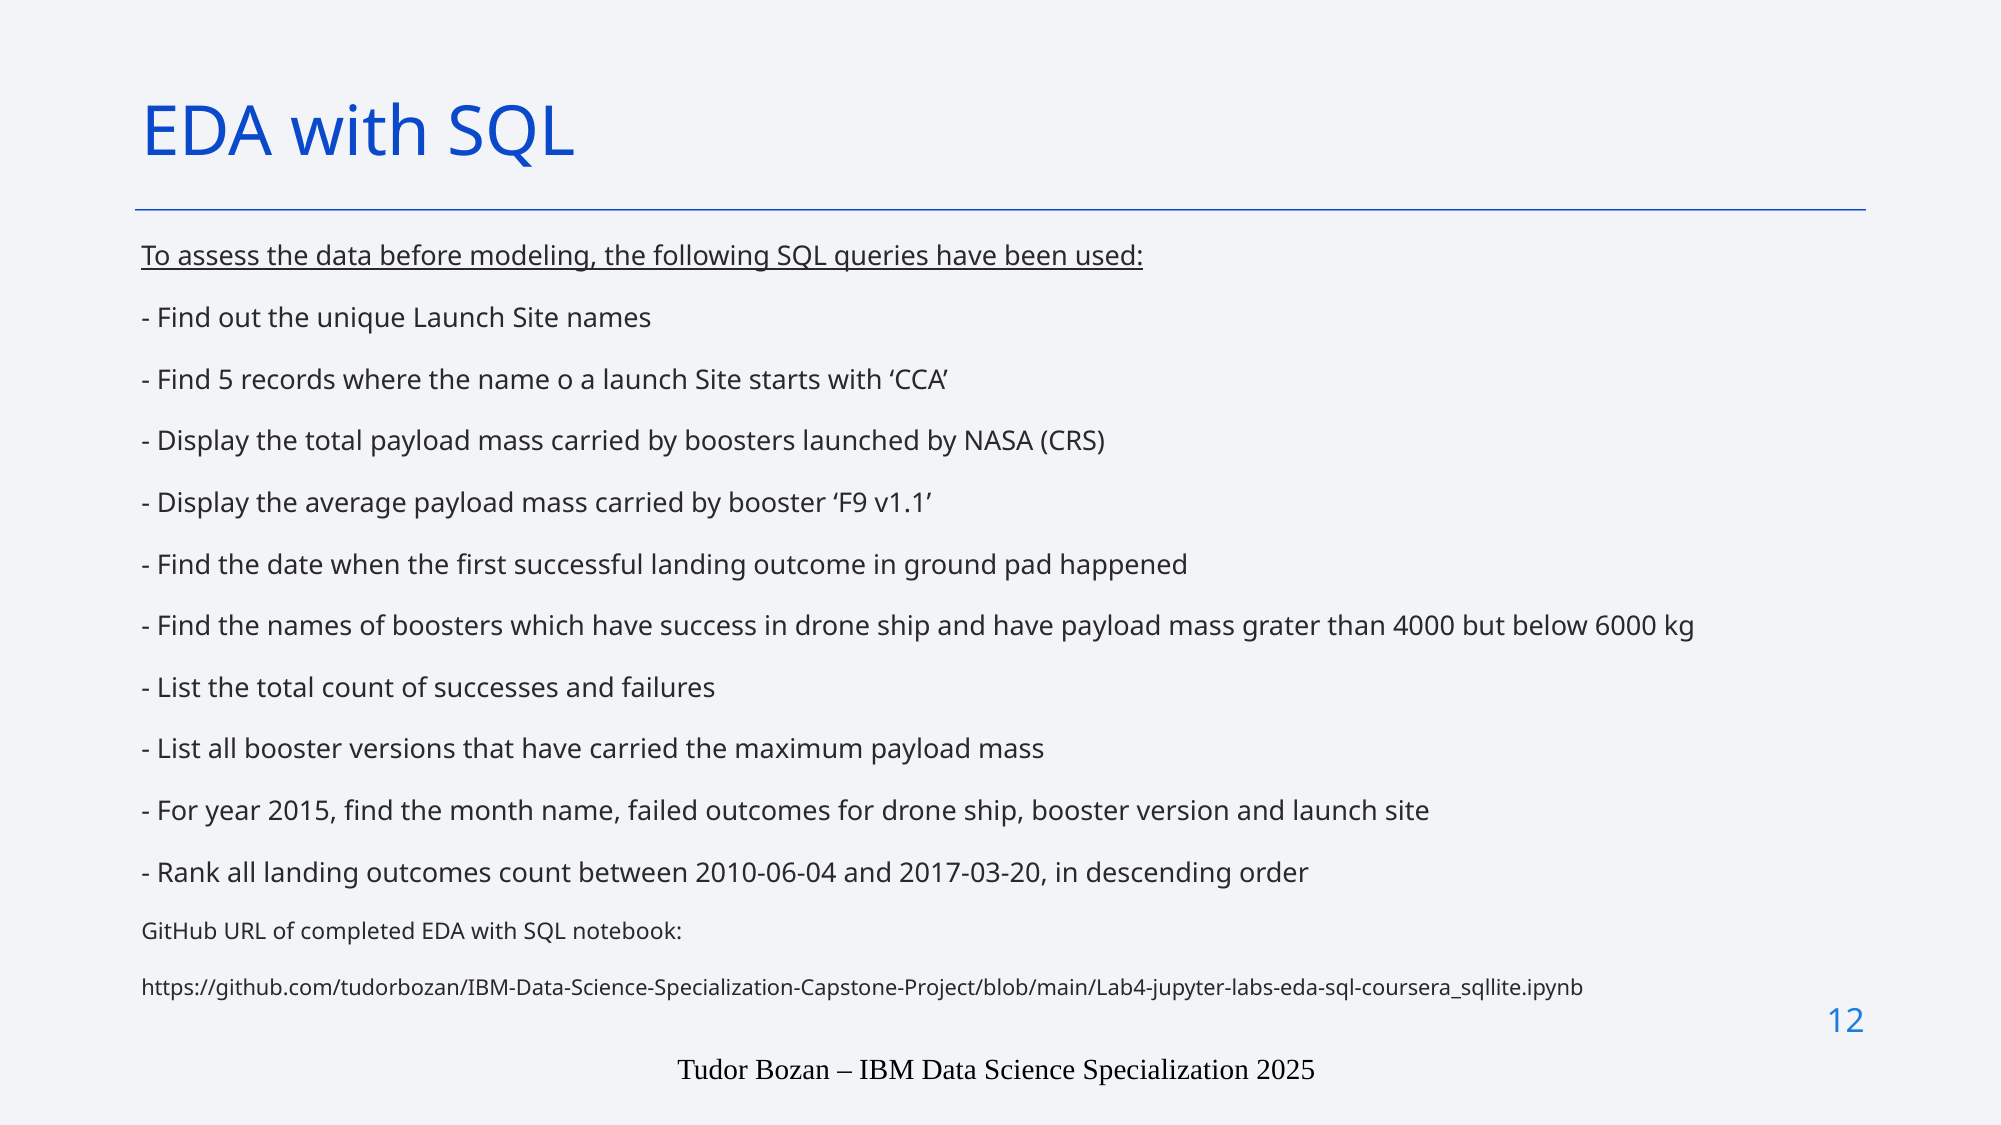

EDA with SQL
To assess the data before modeling, the following SQL queries have been used:
- Find out the unique Launch Site names
- Find 5 records where the name o a launch Site starts with ‘CCA’
- Display the total payload mass carried by boosters launched by NASA (CRS)
- Display the average payload mass carried by booster ‘F9 v1.1’
- Find the date when the first successful landing outcome in ground pad happened
- Find the names of boosters which have success in drone ship and have payload mass grater than 4000 but below 6000 kg
- List the total count of successes and failures
- List all booster versions that have carried the maximum payload mass
- For year 2015, find the month name, failed outcomes for drone ship, booster version and launch site
- Rank all landing outcomes count between 2010-06-04 and 2017-03-20, in descending order
GitHub URL of completed EDA with SQL notebook:
https://github.com/tudorbozan/IBM-Data-Science-Specialization-Capstone-Project/blob/main/Lab4-jupyter-labs-eda-sql-coursera_sqllite.ipynb